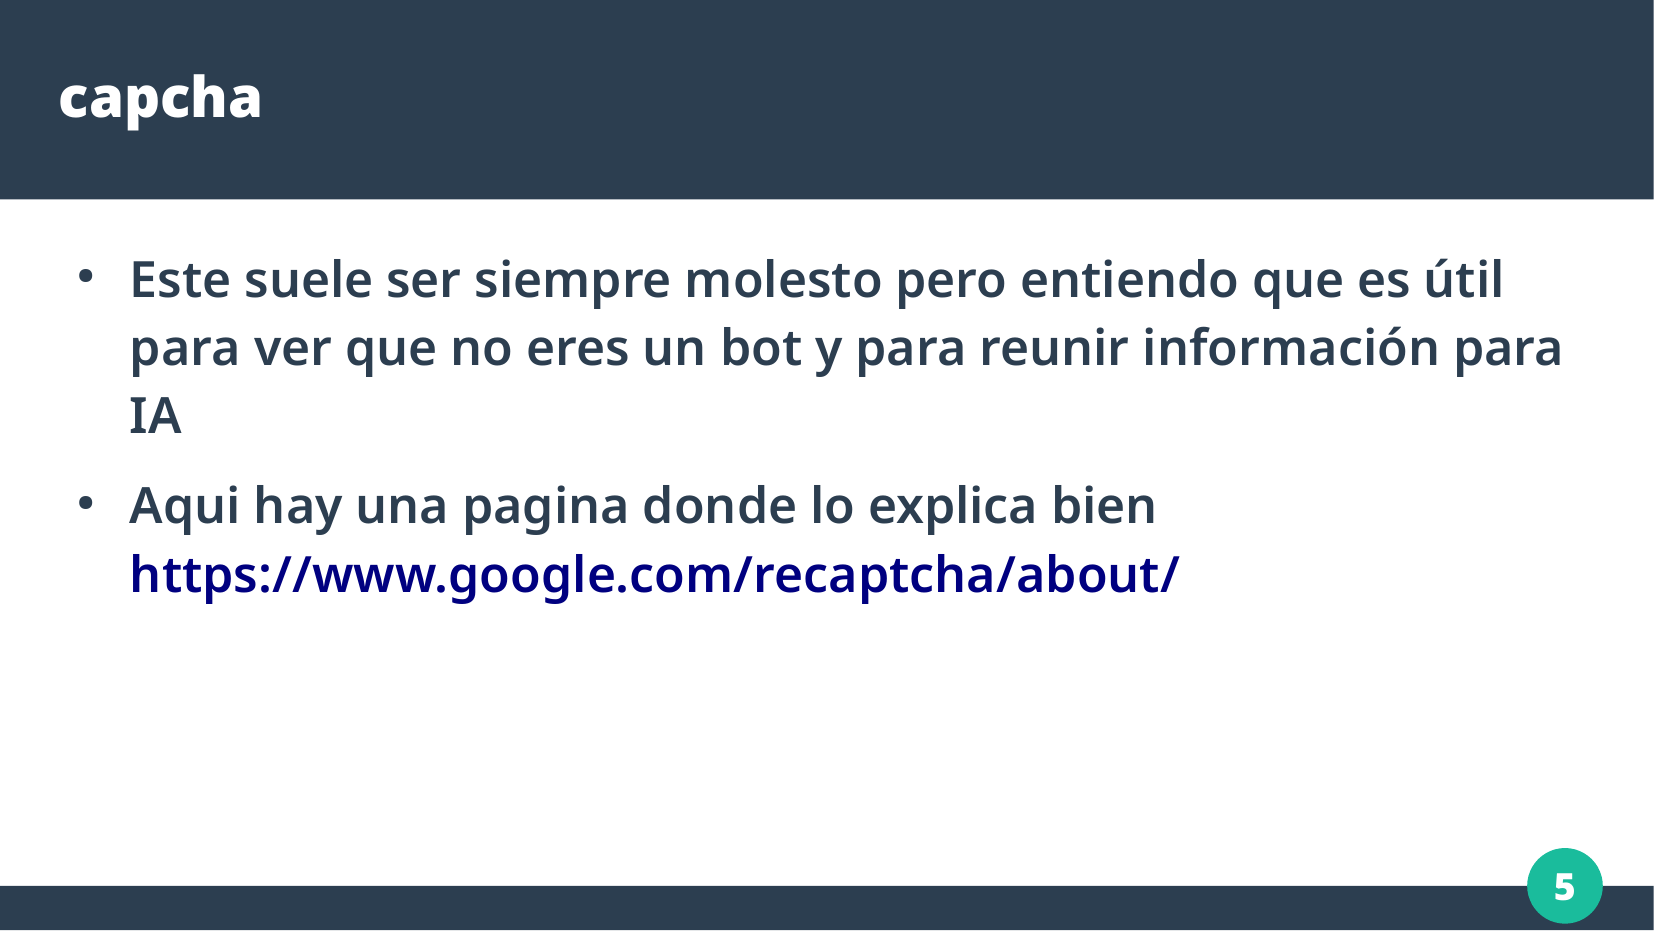

# capcha
Este suele ser siempre molesto pero entiendo que es útil para ver que no eres un bot y para reunir información para IA
Aqui hay una pagina donde lo explica bien https://www.google.com/recaptcha/about/